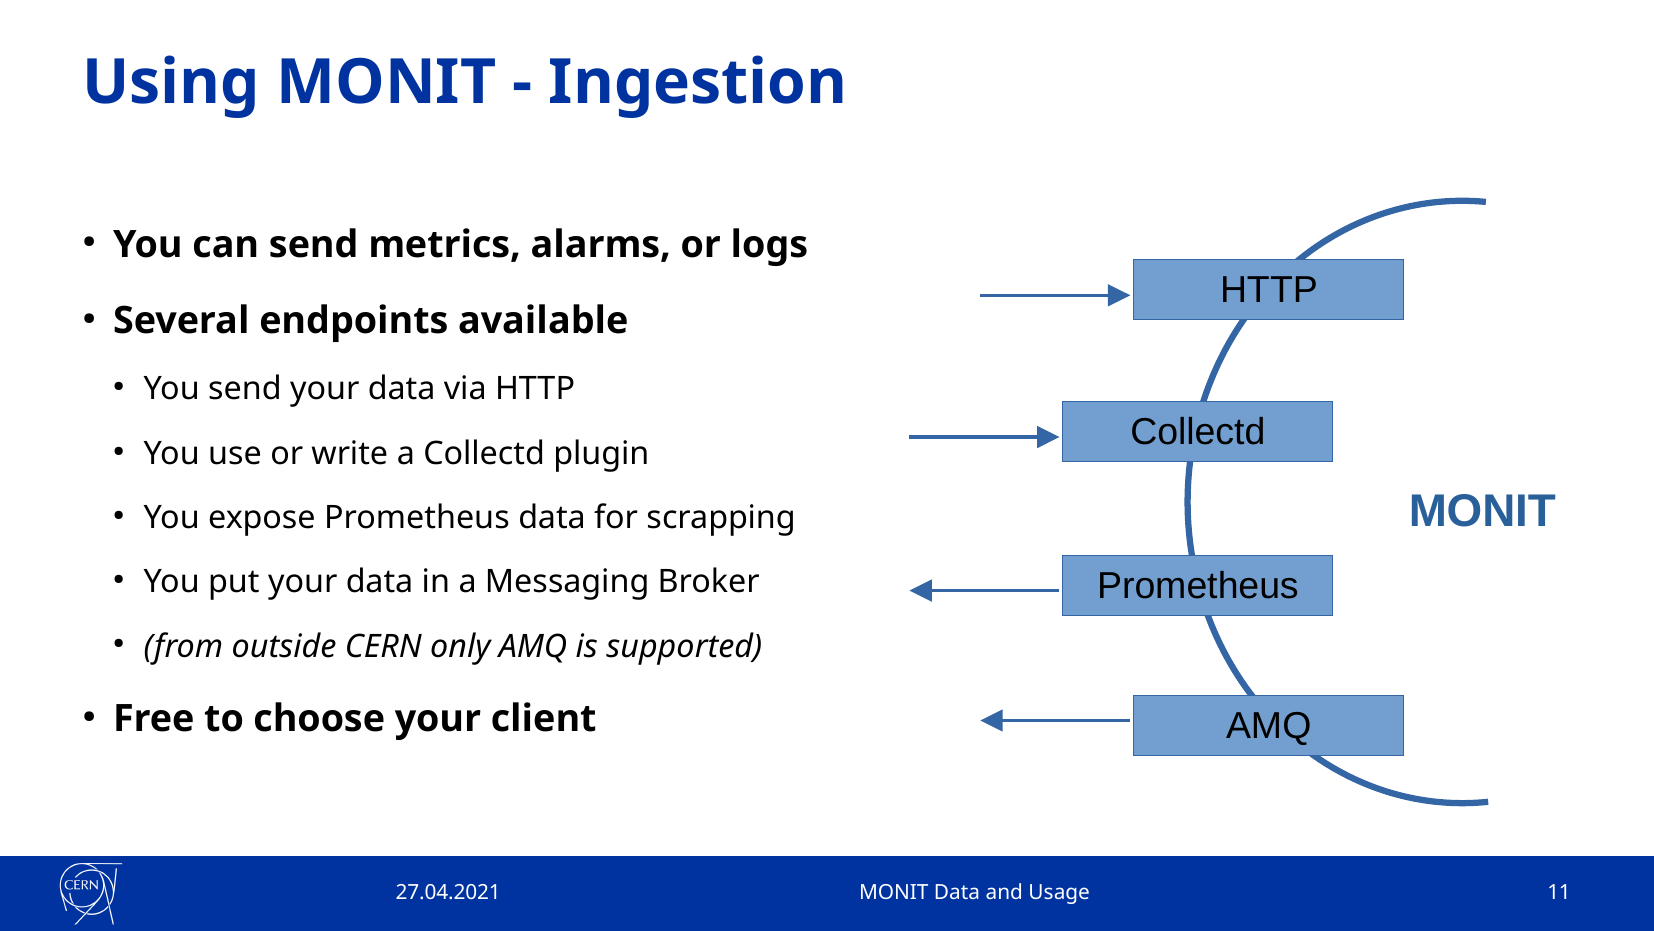

# Using MONIT - Ingestion
You can send metrics, alarms, or logs
Several endpoints available
You send your data via HTTP
You use or write a Collectd plugin
You expose Prometheus data for scrapping
You put your data in a Messaging Broker
(from outside CERN only AMQ is supported)
Free to choose your client
HTTP
Collectd
MONIT
Prometheus
AMQ
27.04.2021
MONIT Data and Usage
11